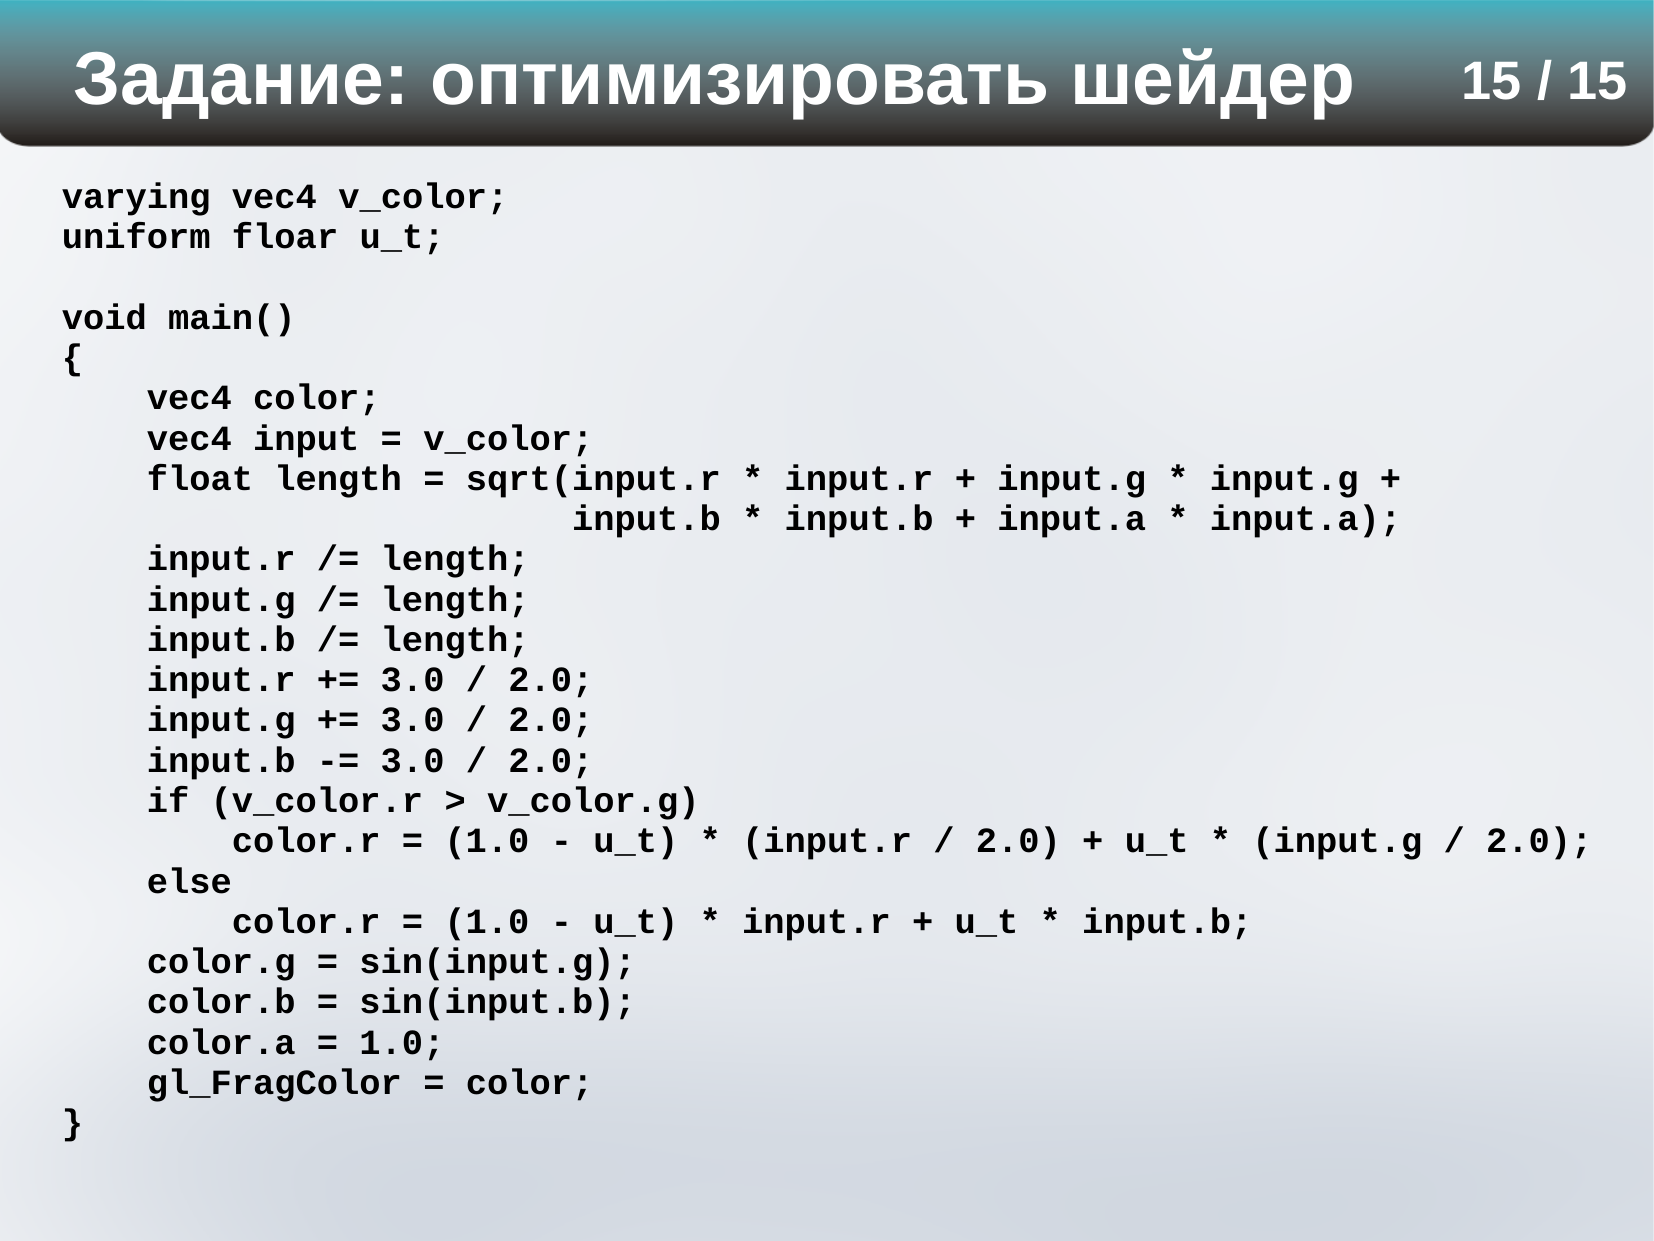

Задание: оптимизировать шейдер
varying vec4 v_color;
uniform floar u_t;
void main()
{
 vec4 color;
 vec4 input = v_color;
 float length = sqrt(input.r * input.r + input.g * input.g +
 input.b * input.b + input.a * input.a);
 input.r /= length;
 input.g /= length;
 input.b /= length;
 input.r += 3.0 / 2.0;
 input.g += 3.0 / 2.0;
 input.b -= 3.0 / 2.0;
 if (v_color.r > v_color.g)
 color.r = (1.0 - u_t) * (input.r / 2.0) + u_t * (input.g / 2.0);
 else
 color.r = (1.0 - u_t) * input.r + u_t * input.b;
 color.g = sin(input.g);
 color.b = sin(input.b);
 color.a = 1.0;
 gl_FragColor = color;
}